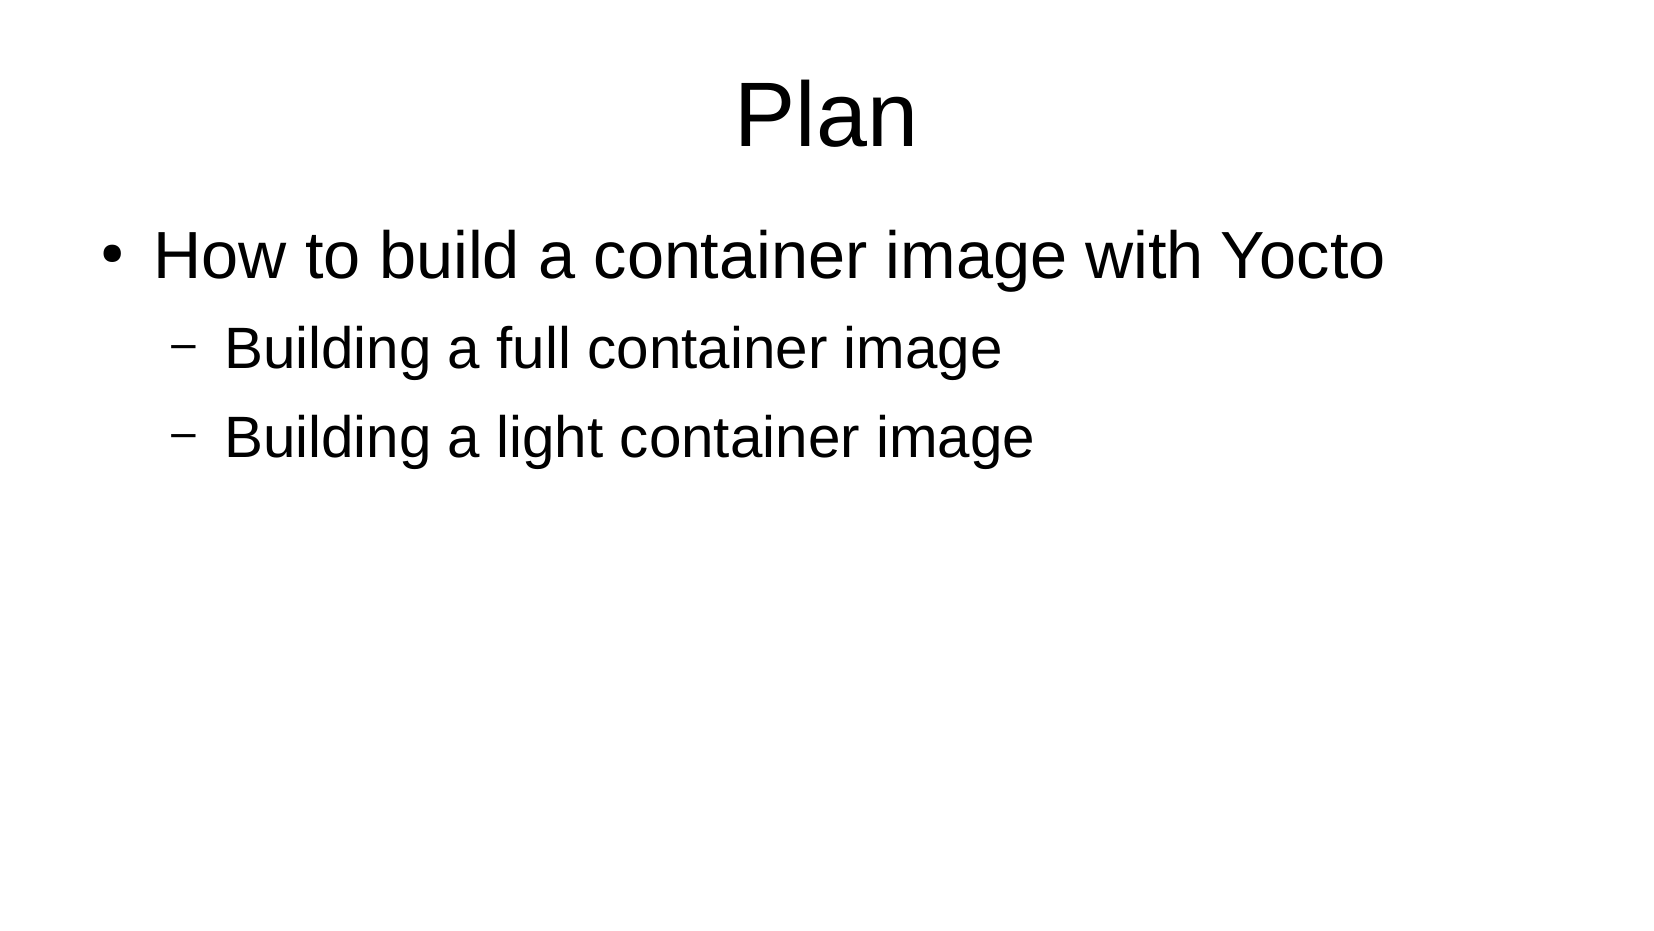

# Plan
How to build a container image with Yocto
Building a full container image
Building a light container image